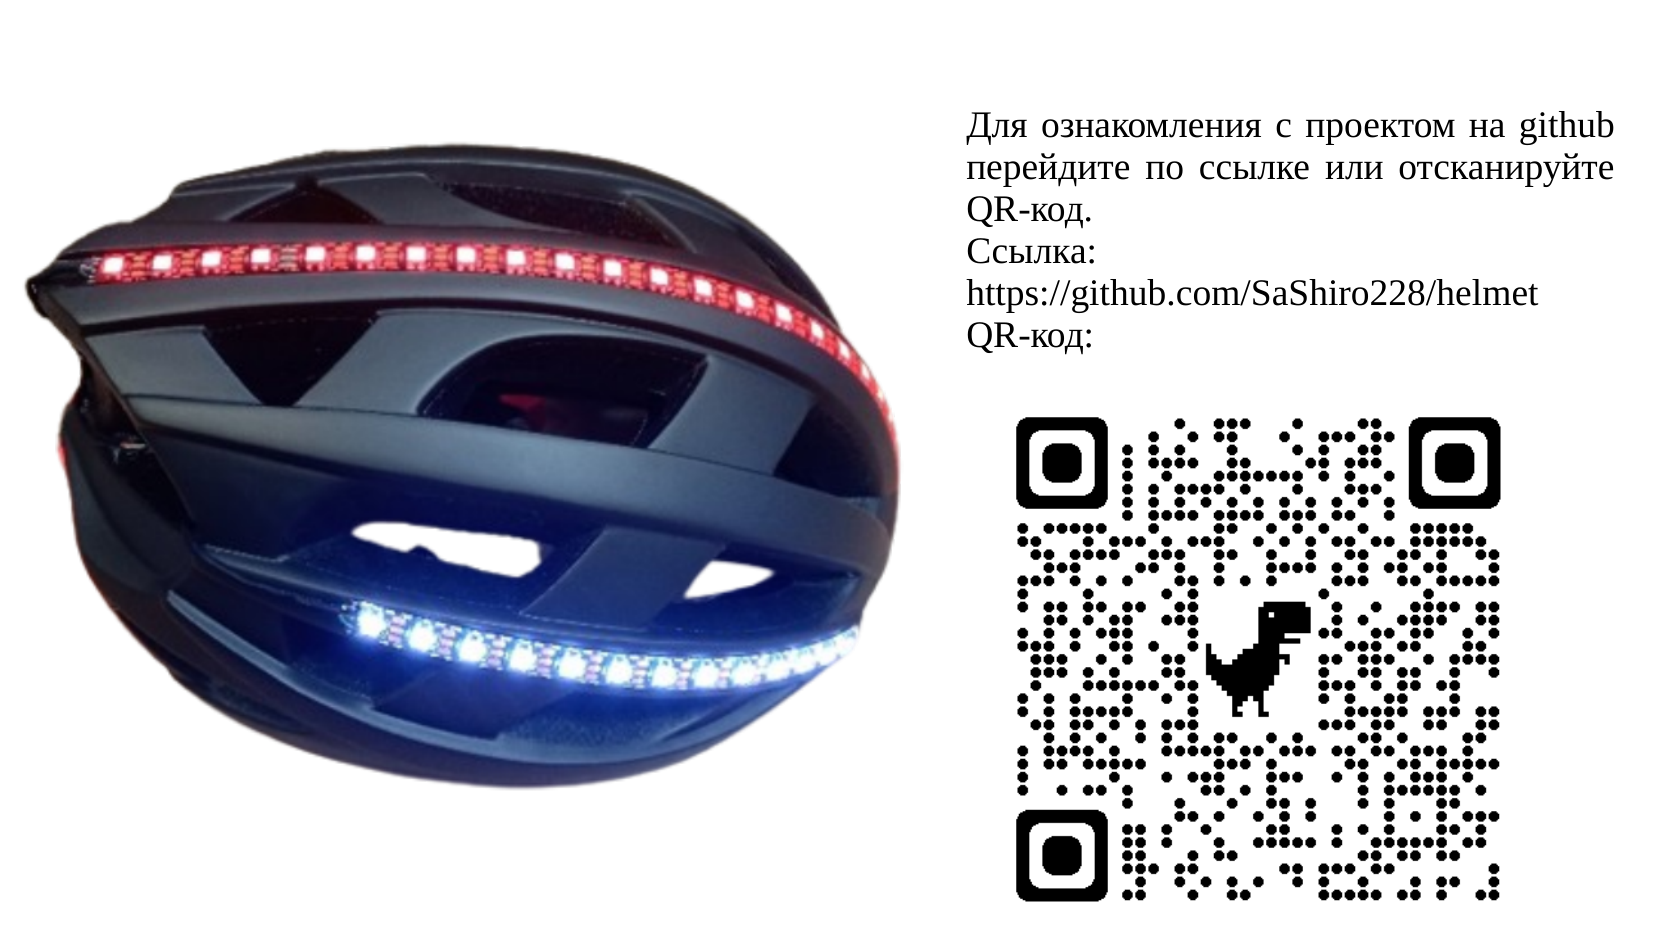

Для ознакомления с проектом на github перейдите по ссылке или отсканируйте QR-код.
Ссылка: https://github.com/SaShiro228/helmet
QR-код: